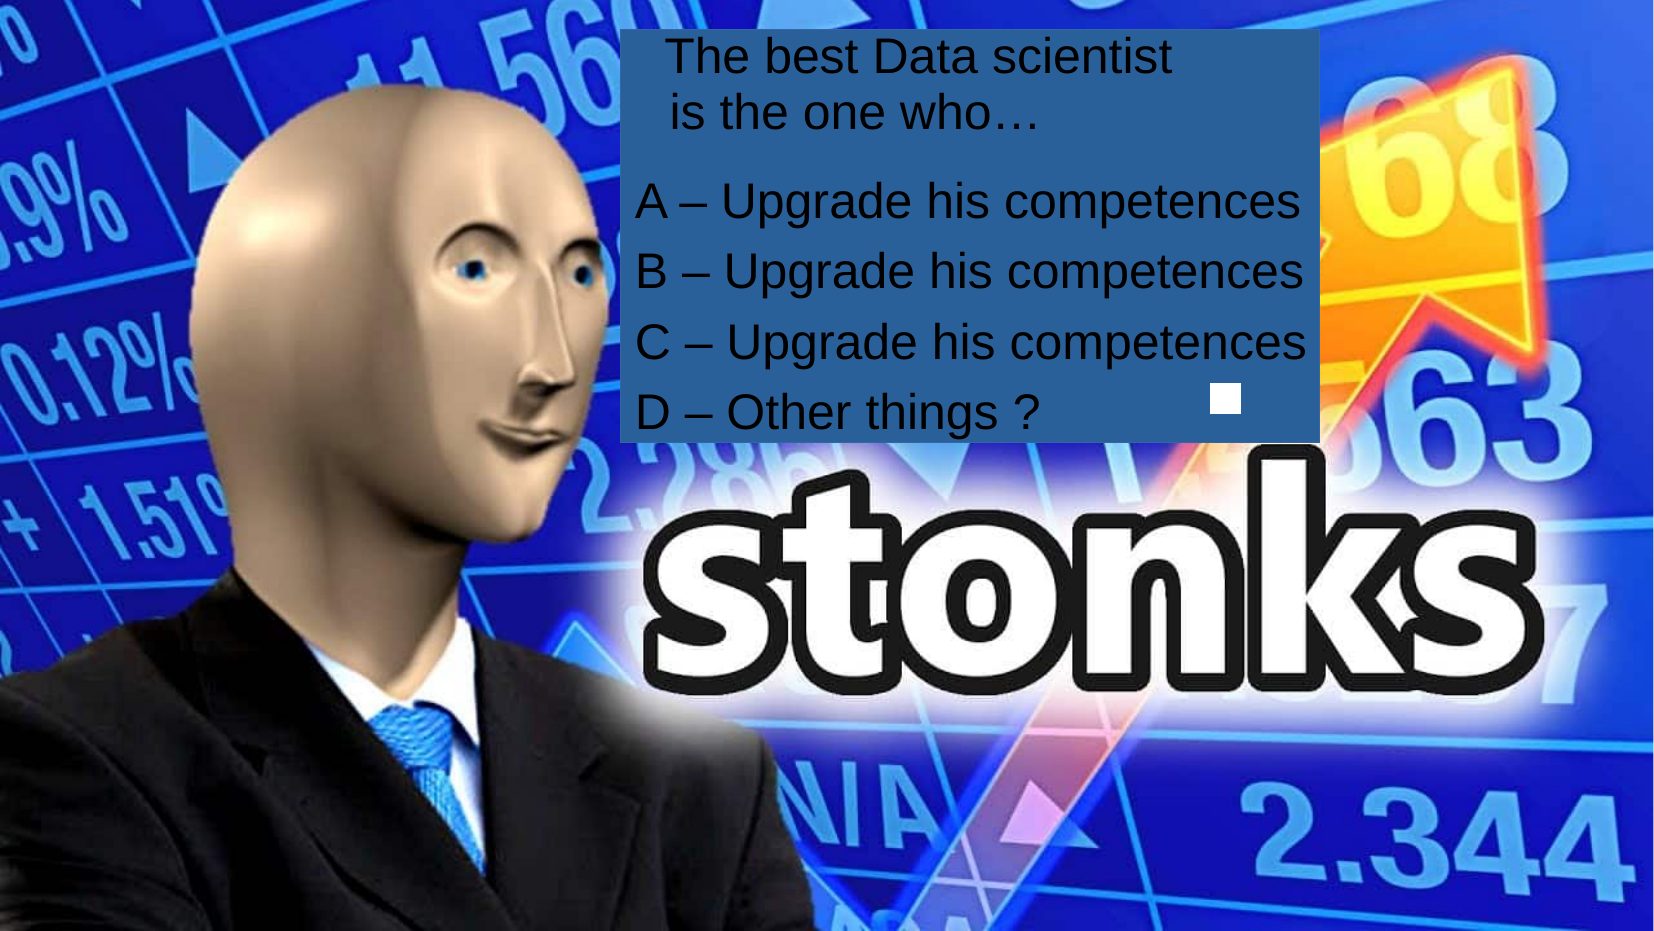

The best Data scientist
is the one who…
A – Upgrade his competences
B – Upgrade his competences
C – Upgrade his competences
D – Other things ?